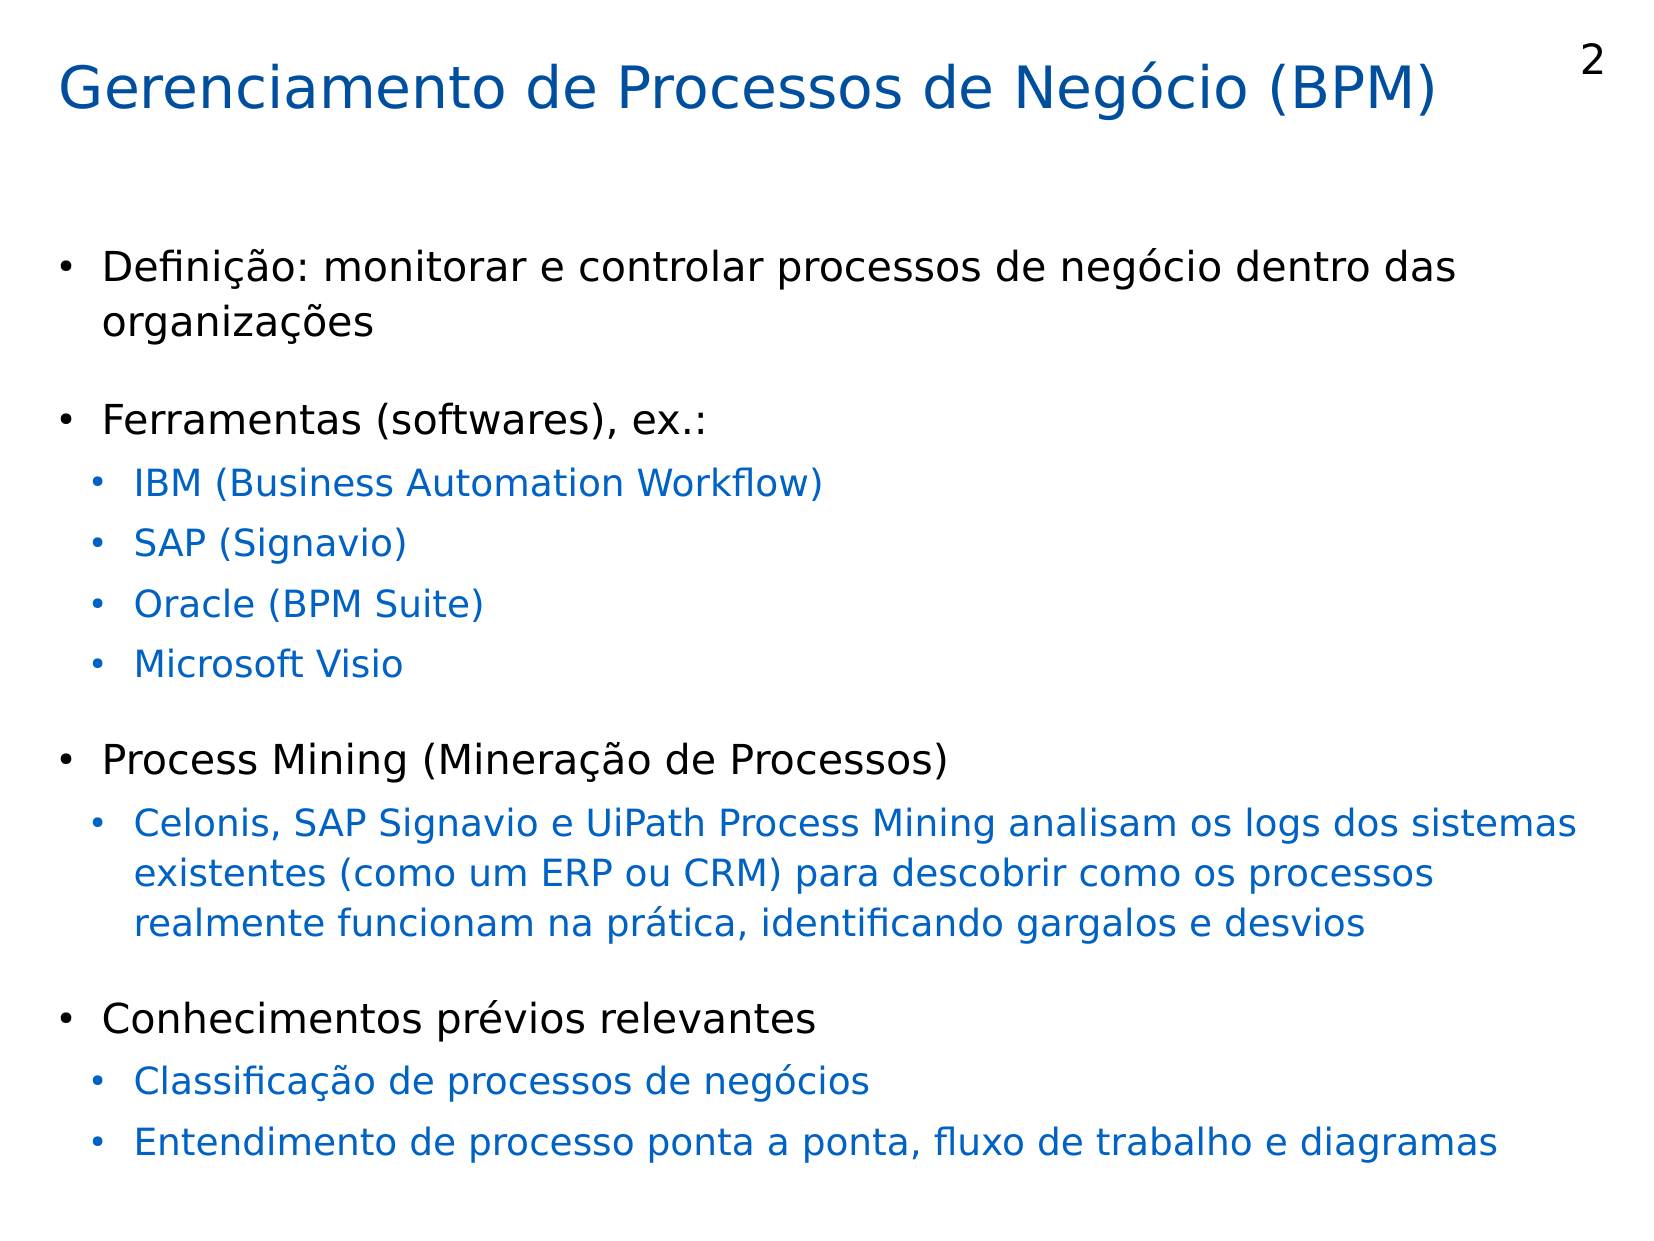

2
# Gerenciamento de Processos de Negócio (BPM)
Definição: monitorar e controlar processos de negócio dentro das organizações
Ferramentas (softwares), ex.:
IBM (Business Automation Workflow)
SAP (Signavio)
Oracle (BPM Suite)
Microsoft Visio
Process Mining (Mineração de Processos)
Celonis, SAP Signavio e UiPath Process Mining analisam os logs dos sistemas existentes (como um ERP ou CRM) para descobrir como os processos realmente funcionam na prática, identificando gargalos e desvios
Conhecimentos prévios relevantes
Classificação de processos de negócios
Entendimento de processo ponta a ponta, fluxo de trabalho e diagramas